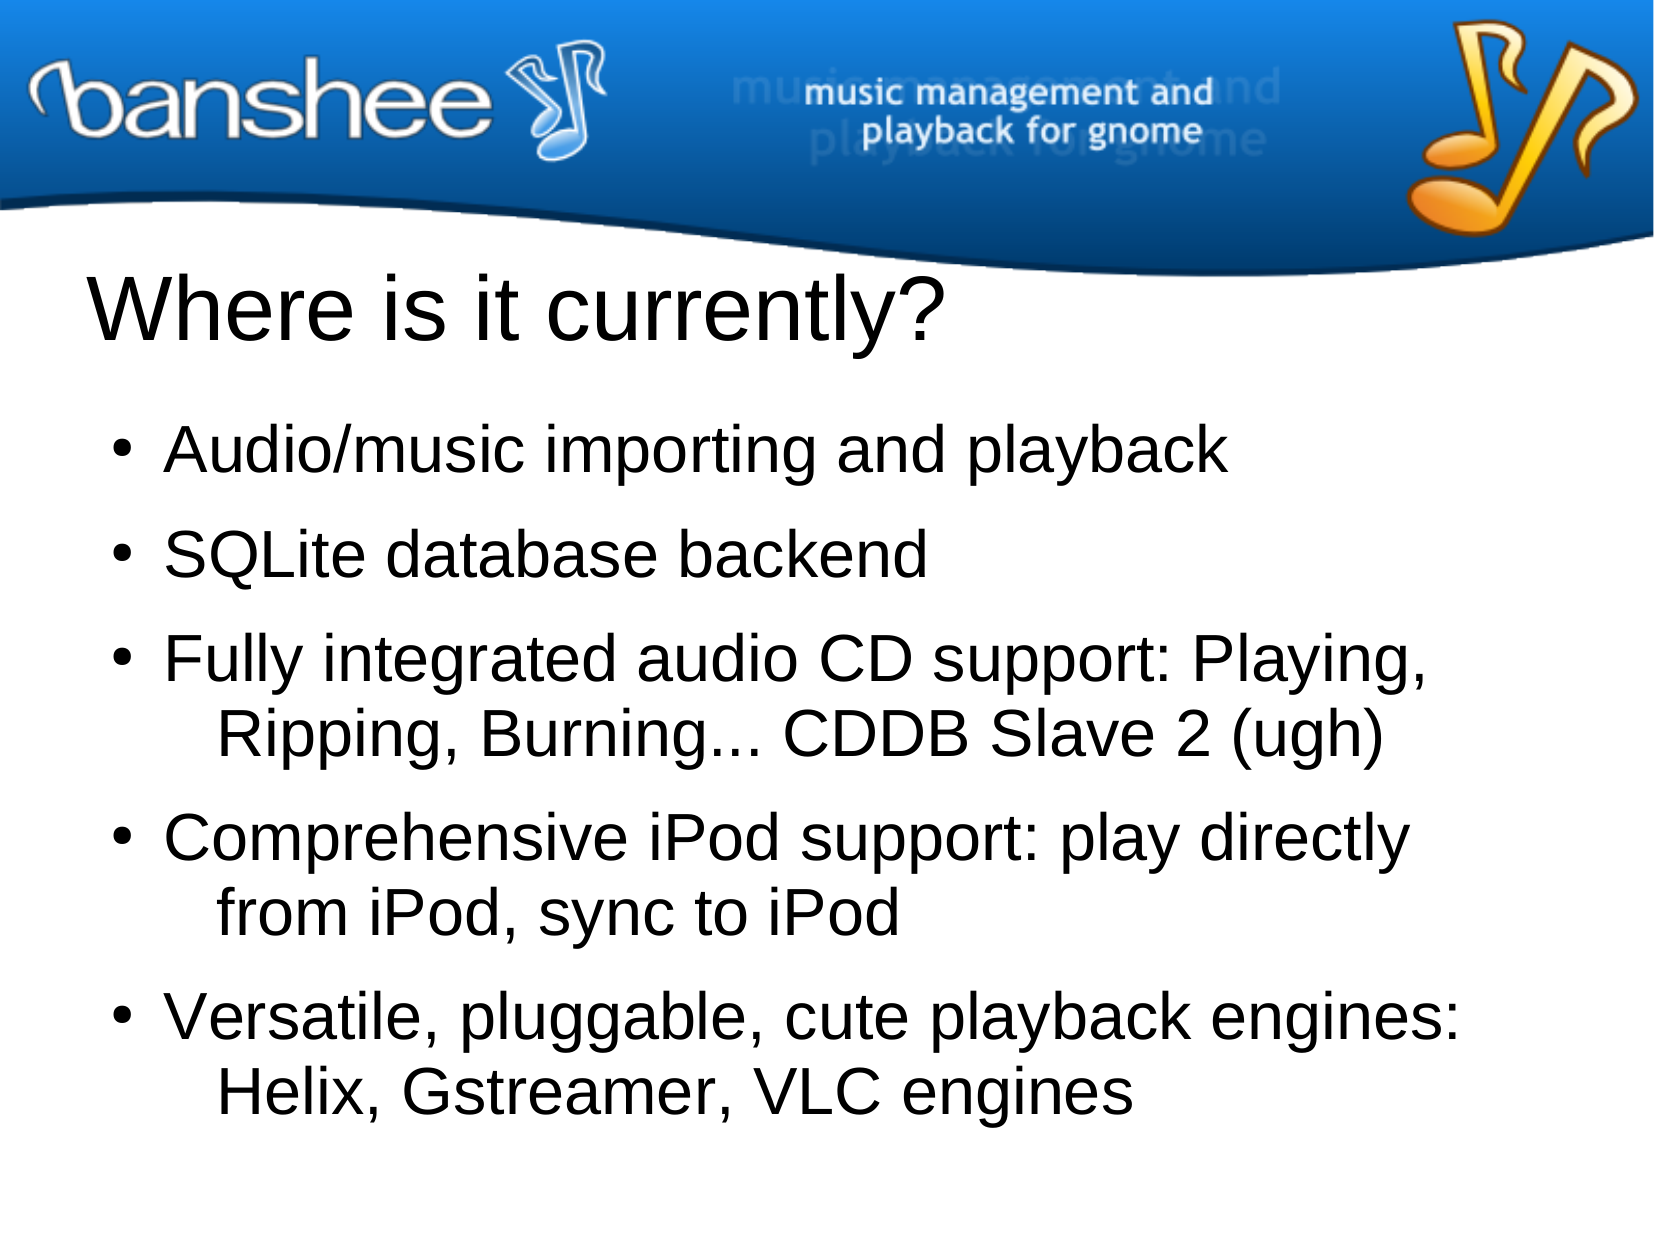

# Where is it currently?
Audio/music importing and playback
SQLite database backend
Fully integrated audio CD support: Playing, Ripping, Burning... CDDB Slave 2 (ugh)
Comprehensive iPod support: play directly from iPod, sync to iPod
Versatile, pluggable, cute playback engines: Helix, Gstreamer, VLC engines